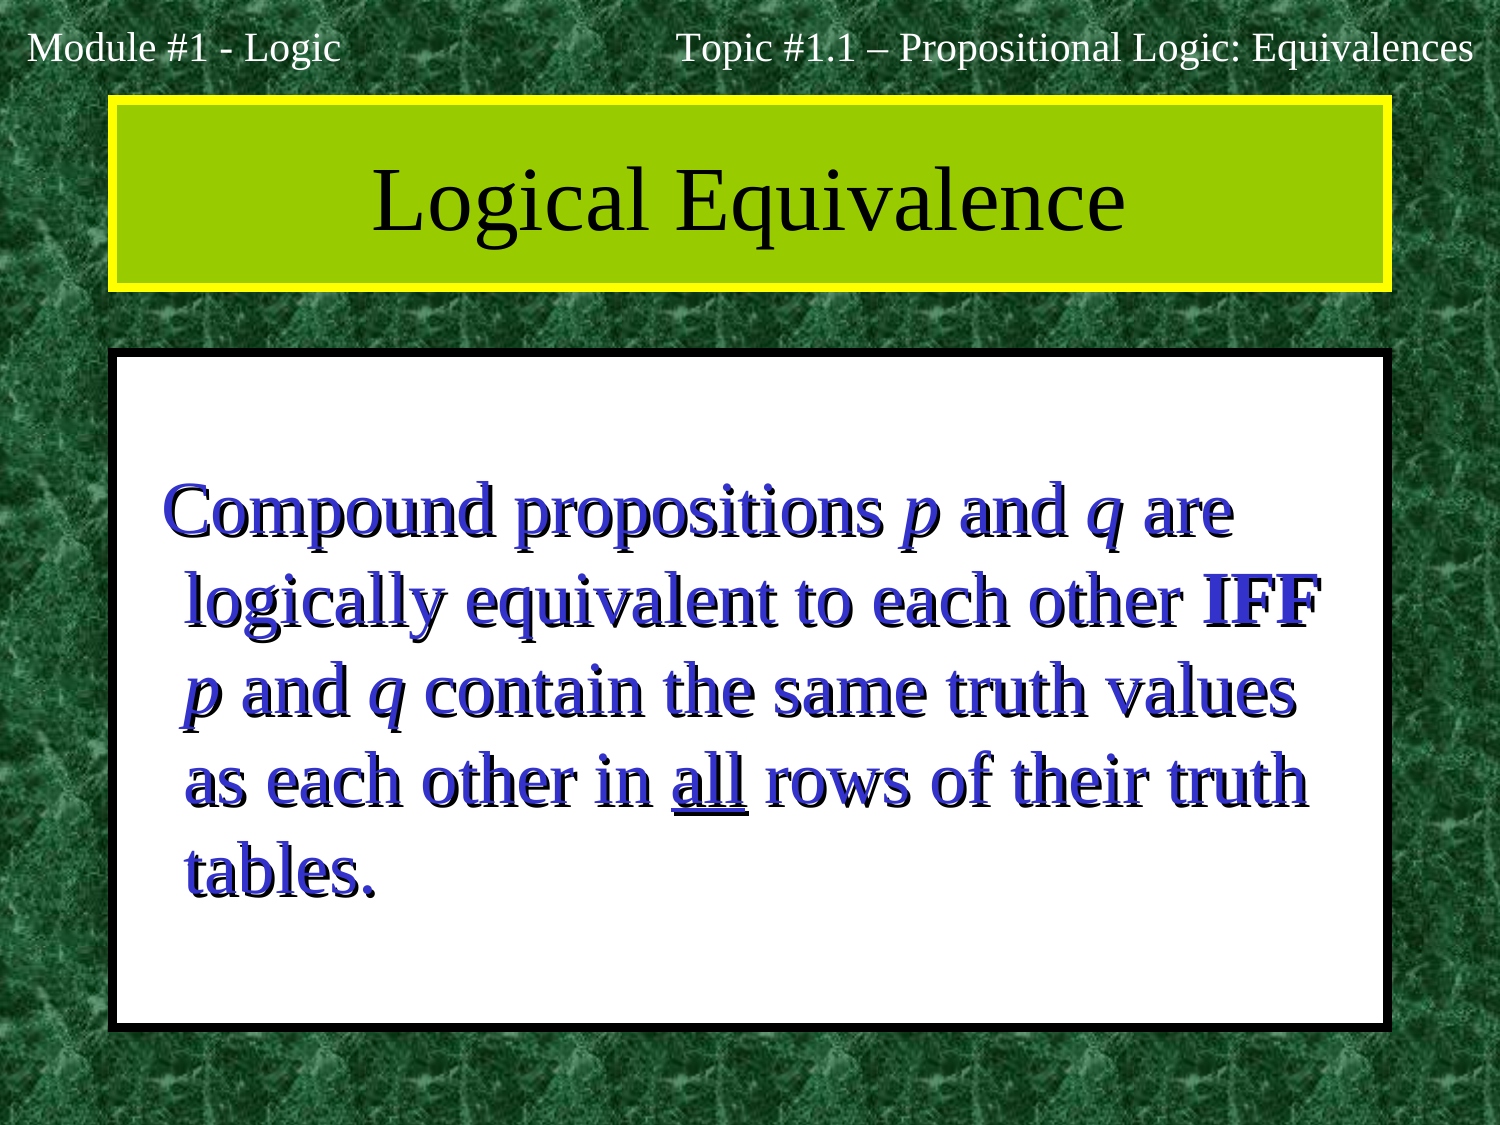

Topic #1.1 – Propositional Logic: Equivalences
# Logical Equivalence
 Compound propositions p and q are logically equivalent to each other IFF p and q contain the same truth values as each other in all rows of their truth tables.